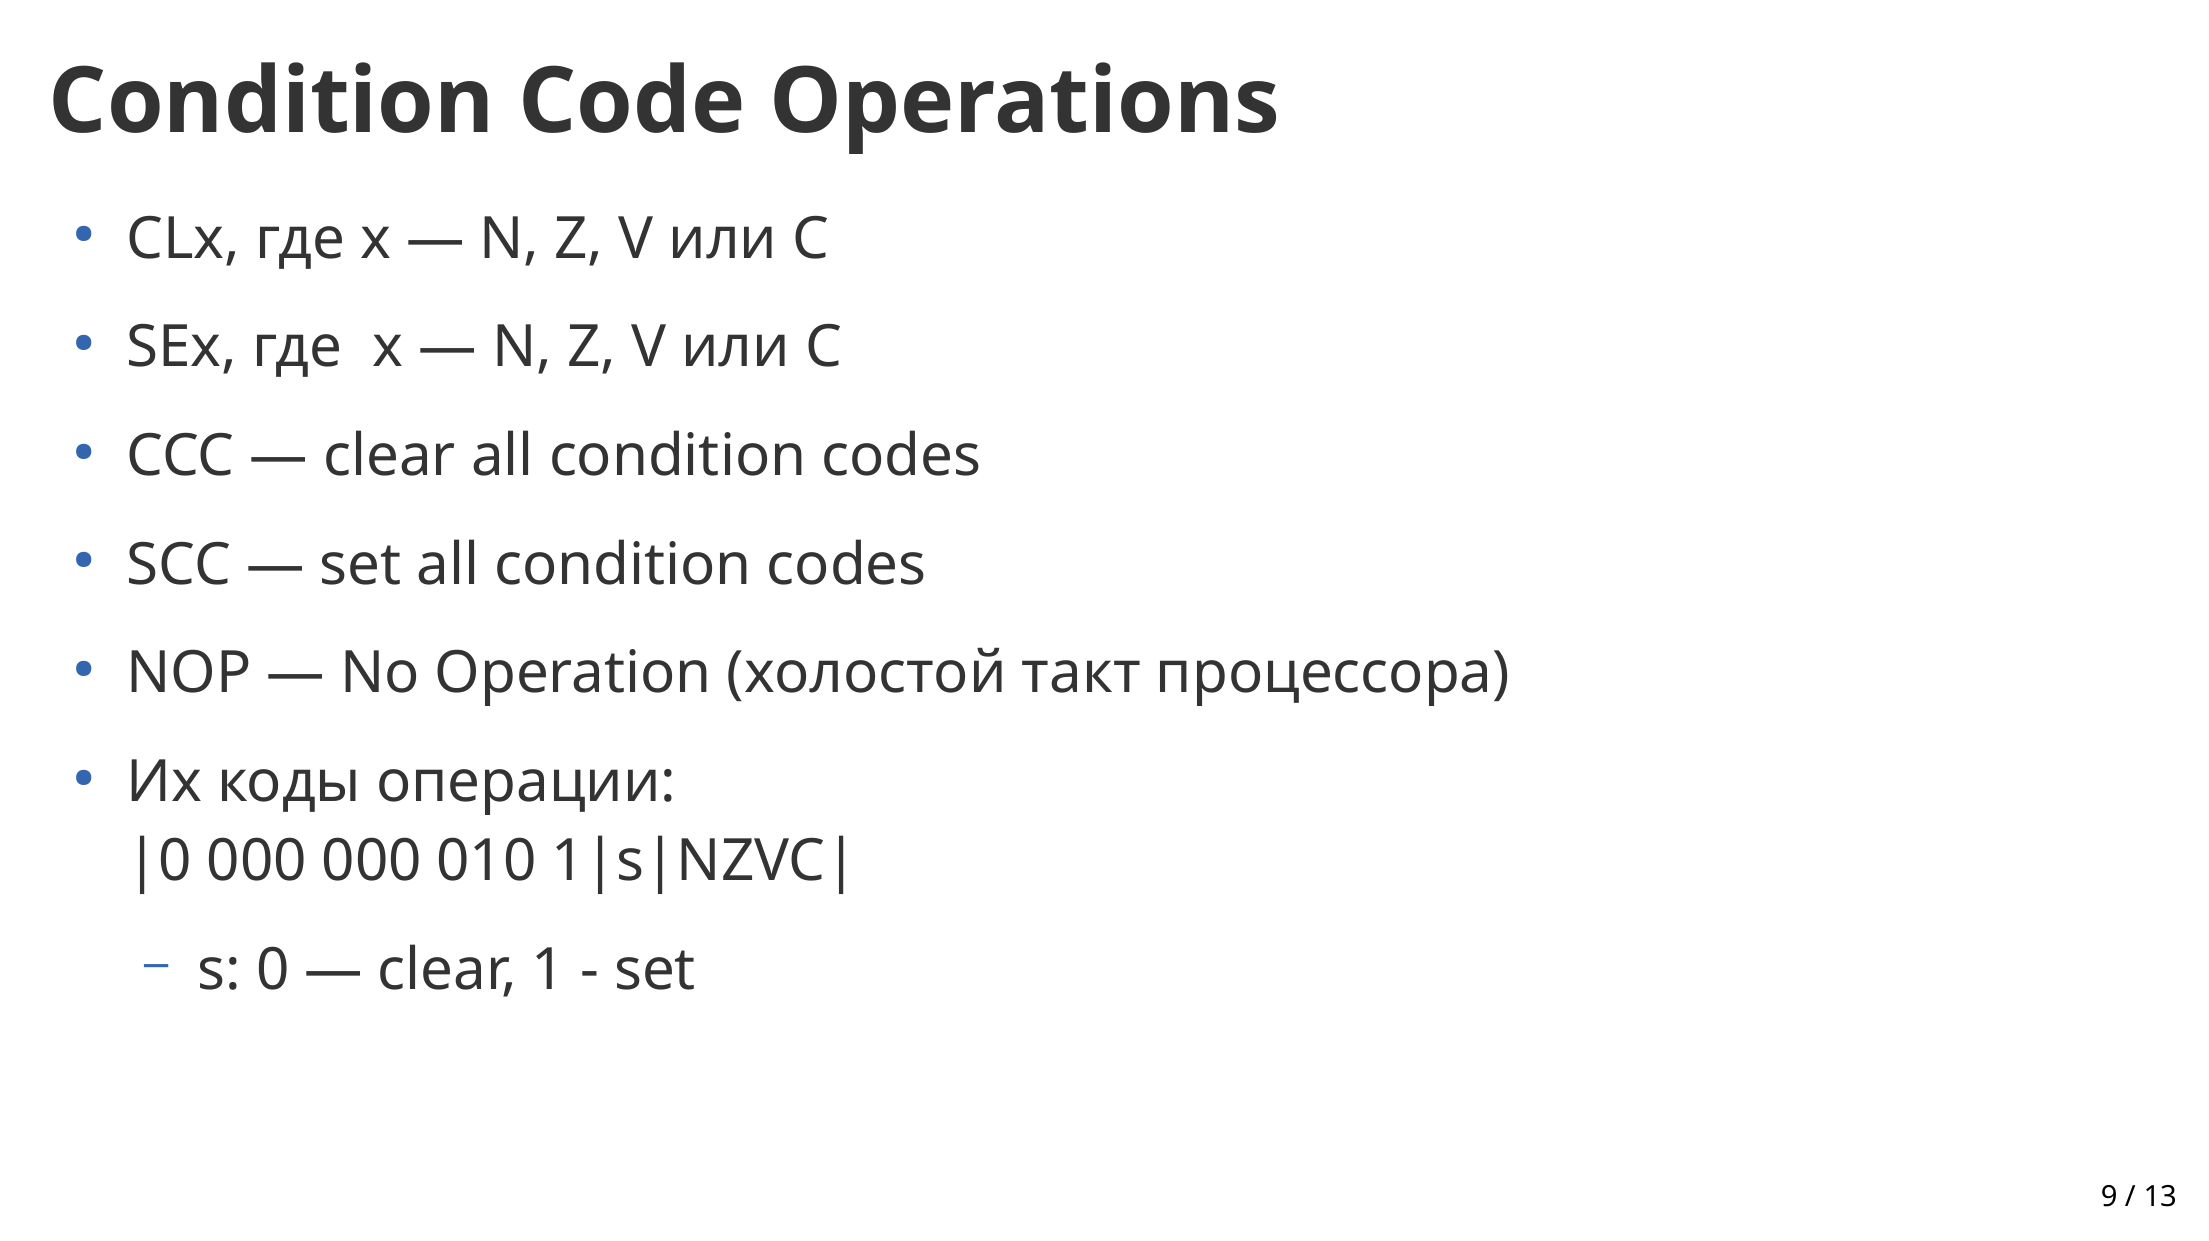

# Condition Code Operations
CLx, где x — N, Z, V или С
SEx, где x — N, Z, V или С
CCC — clear all condition codes
SCC — set all condition codes
NOP — No Operation (холостой такт процессора)
Их коды операции:
|0 000 000 010 1|s|NZVC|
s: 0 — clear, 1 - set
9